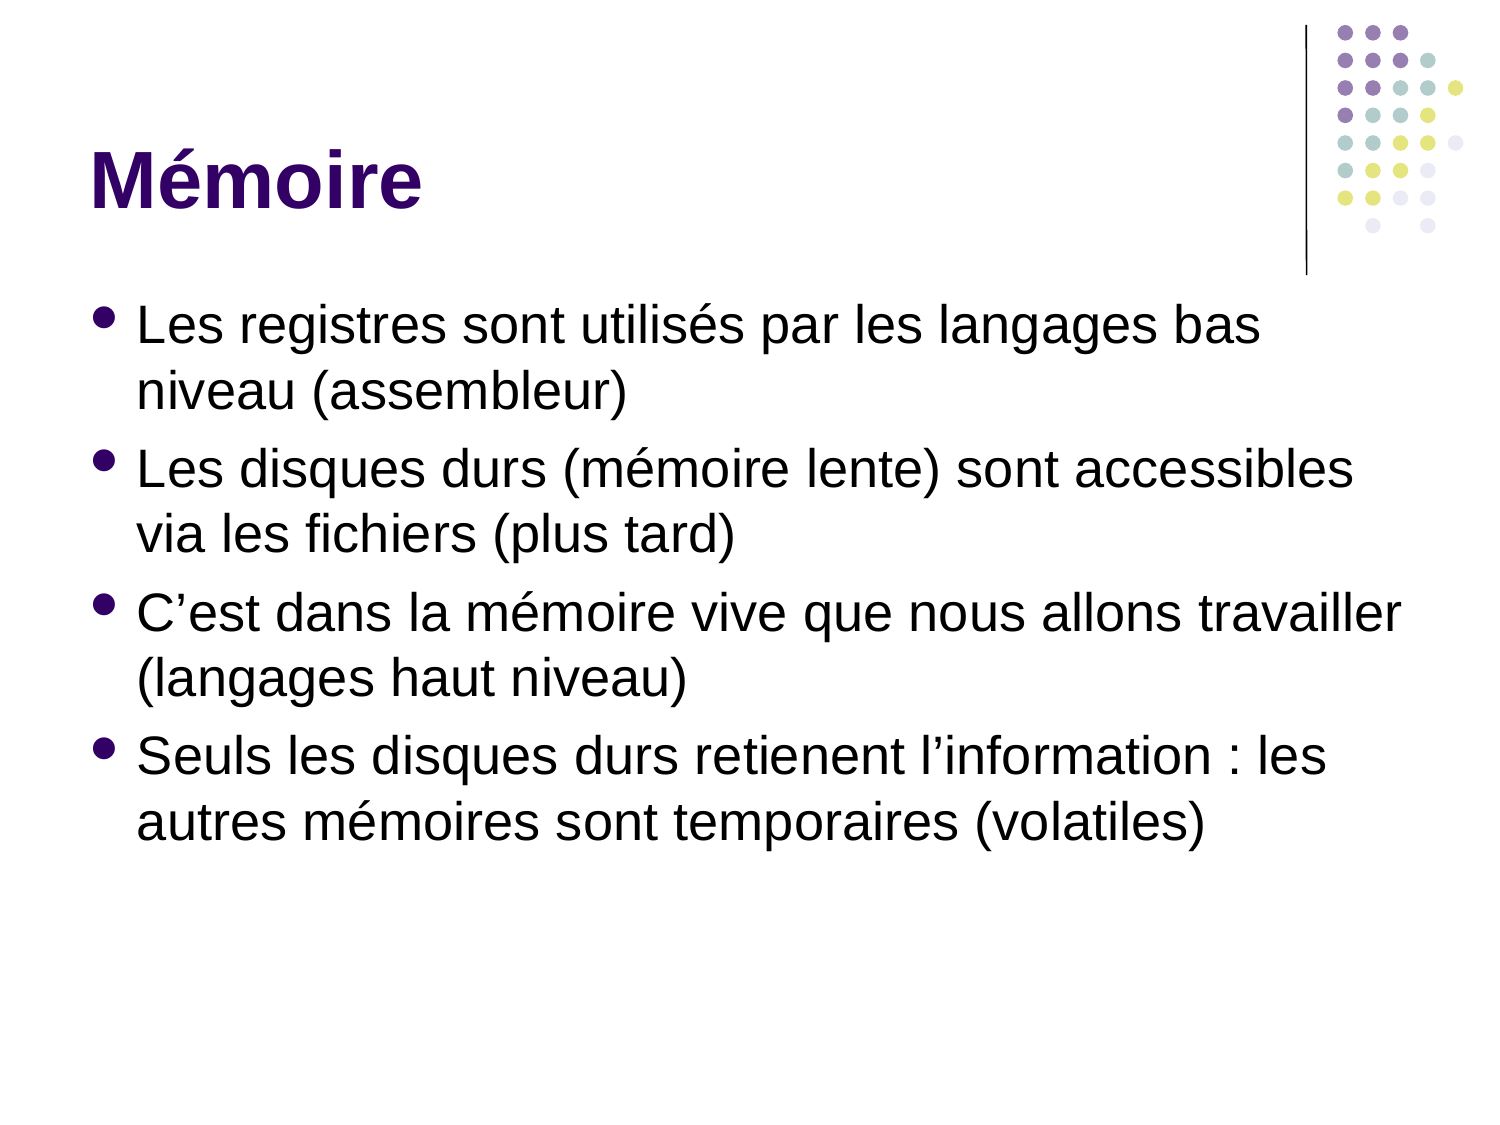

# Mémoire
Les registres sont utilisés par les langages bas niveau (assembleur)
Les disques durs (mémoire lente) sont accessibles via les fichiers (plus tard)
C’est dans la mémoire vive que nous allons travailler (langages haut niveau)
Seuls les disques durs retienent l’information : les autres mémoires sont temporaires (volatiles)